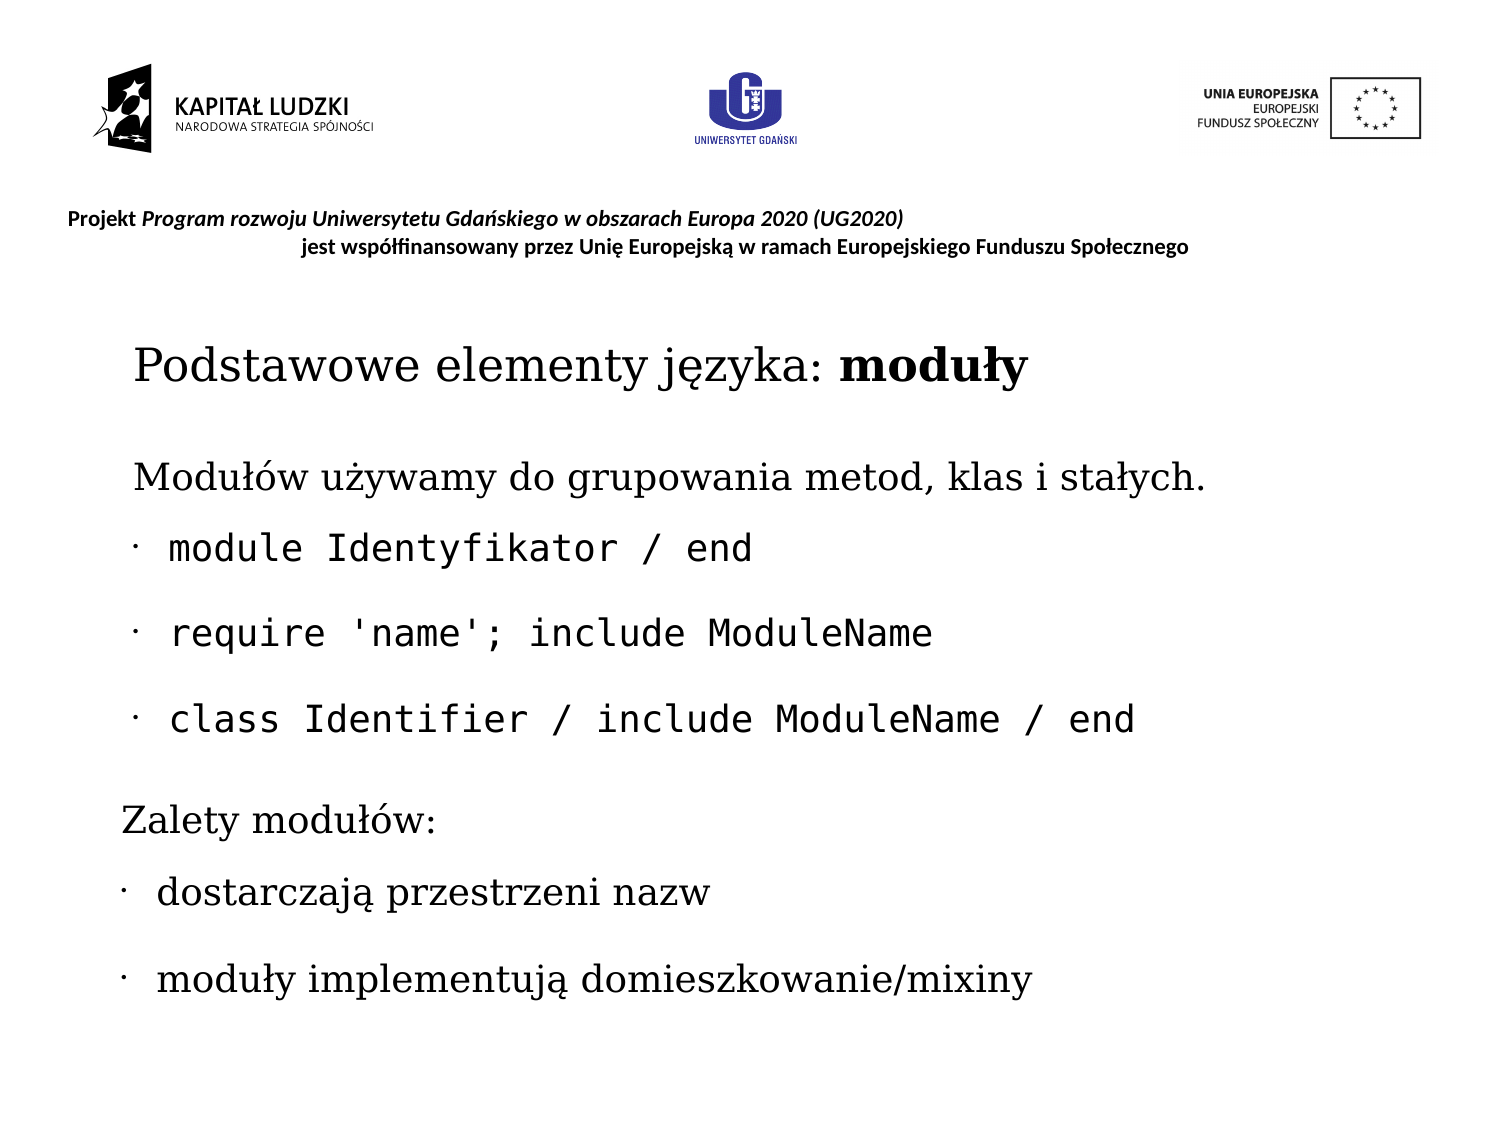

Projekt Program rozwoju Uniwersytetu Gdańskiego w obszarach Europa 2020 (UG2020)
jest współfinansowany przez Unię Europejską w ramach Europejskiego Funduszu Społecznego
Podstawowe elementy języka: moduły
Modułów używamy do grupowania metod, klas i stałych.
module Identyfikator / end
require 'name'; include ModuleName
class Identifier / include ModuleName / end
Zalety modułów:
dostarczają przestrzeni nazw
moduły implementują domieszkowanie/mixiny
Człowiek – najlepsza inwestycja